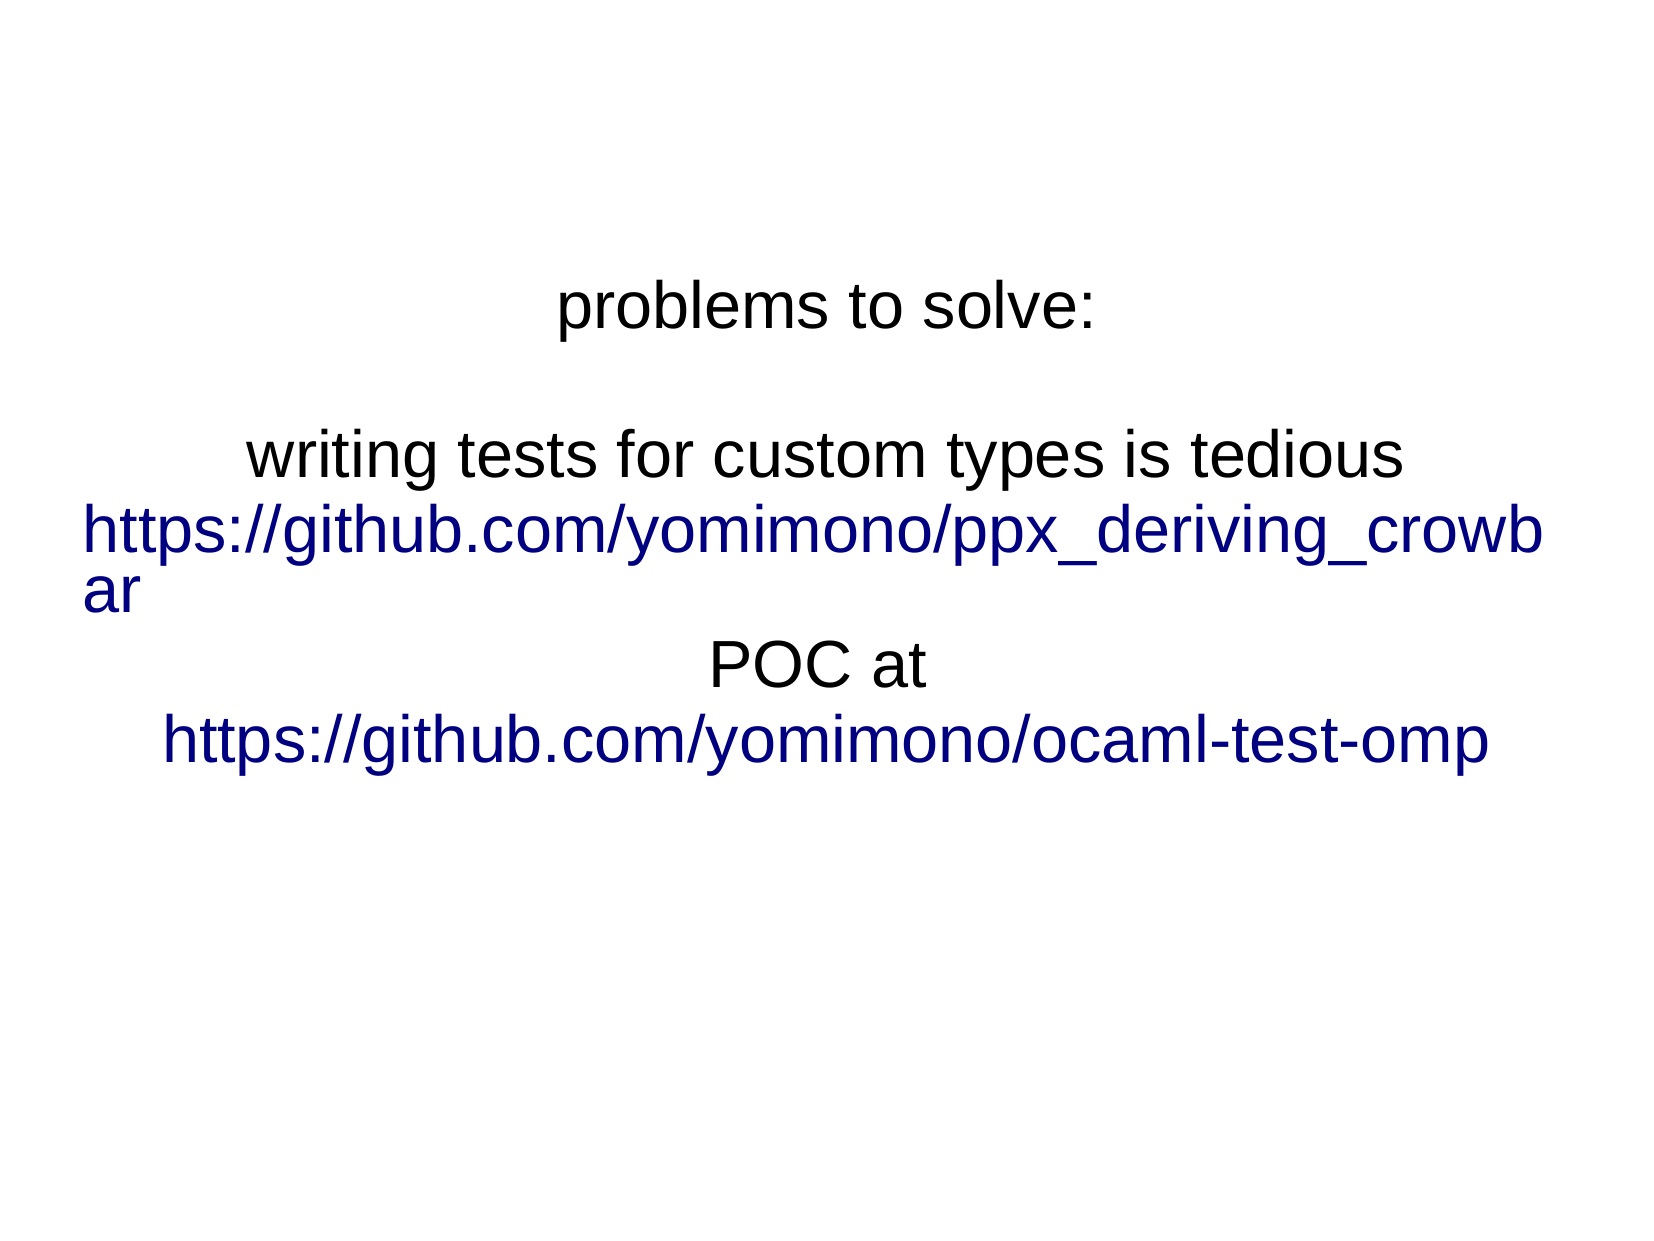

# problems to solve:
writing tests for custom types is tedious
https://github.com/yomimono/ppx_deriving_crowbar
POC at https://github.com/yomimono/ocaml-test-omp